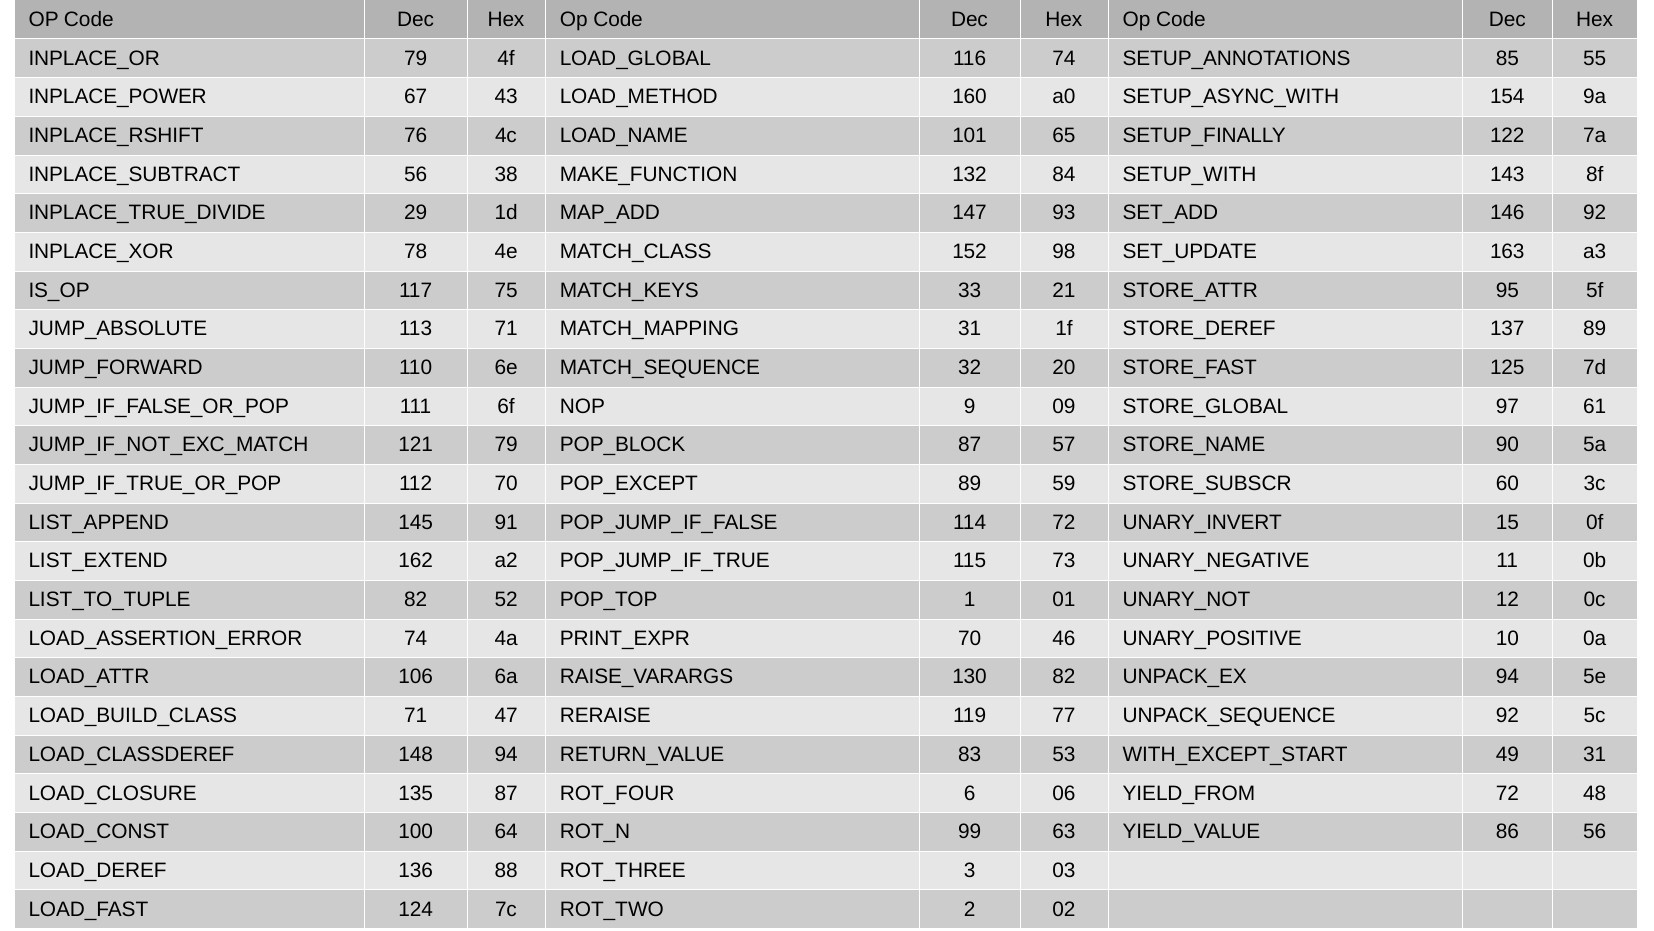

| OP Code | Dec | Hex | Op Code | Dec | Hex | Op Code | Dec | Hex |
| --- | --- | --- | --- | --- | --- | --- | --- | --- |
| INPLACE\_OR | 79 | 4f | LOAD\_GLOBAL | 116 | 74 | SETUP\_ANNOTATIONS | 85 | 55 |
| INPLACE\_POWER | 67 | 43 | LOAD\_METHOD | 160 | a0 | SETUP\_ASYNC\_WITH | 154 | 9a |
| INPLACE\_RSHIFT | 76 | 4c | LOAD\_NAME | 101 | 65 | SETUP\_FINALLY | 122 | 7a |
| INPLACE\_SUBTRACT | 56 | 38 | MAKE\_FUNCTION | 132 | 84 | SETUP\_WITH | 143 | 8f |
| INPLACE\_TRUE\_DIVIDE | 29 | 1d | MAP\_ADD | 147 | 93 | SET\_ADD | 146 | 92 |
| INPLACE\_XOR | 78 | 4e | MATCH\_CLASS | 152 | 98 | SET\_UPDATE | 163 | a3 |
| IS\_OP | 117 | 75 | MATCH\_KEYS | 33 | 21 | STORE\_ATTR | 95 | 5f |
| JUMP\_ABSOLUTE | 113 | 71 | MATCH\_MAPPING | 31 | 1f | STORE\_DEREF | 137 | 89 |
| JUMP\_FORWARD | 110 | 6e | MATCH\_SEQUENCE | 32 | 20 | STORE\_FAST | 125 | 7d |
| JUMP\_IF\_FALSE\_OR\_POP | 111 | 6f | NOP | 9 | 09 | STORE\_GLOBAL | 97 | 61 |
| JUMP\_IF\_NOT\_EXC\_MATCH | 121 | 79 | POP\_BLOCK | 87 | 57 | STORE\_NAME | 90 | 5a |
| JUMP\_IF\_TRUE\_OR\_POP | 112 | 70 | POP\_EXCEPT | 89 | 59 | STORE\_SUBSCR | 60 | 3c |
| LIST\_APPEND | 145 | 91 | POP\_JUMP\_IF\_FALSE | 114 | 72 | UNARY\_INVERT | 15 | 0f |
| LIST\_EXTEND | 162 | a2 | POP\_JUMP\_IF\_TRUE | 115 | 73 | UNARY\_NEGATIVE | 11 | 0b |
| LIST\_TO\_TUPLE | 82 | 52 | POP\_TOP | 1 | 01 | UNARY\_NOT | 12 | 0c |
| LOAD\_ASSERTION\_ERROR | 74 | 4a | PRINT\_EXPR | 70 | 46 | UNARY\_POSITIVE | 10 | 0a |
| LOAD\_ATTR | 106 | 6a | RAISE\_VARARGS | 130 | 82 | UNPACK\_EX | 94 | 5e |
| LOAD\_BUILD\_CLASS | 71 | 47 | RERAISE | 119 | 77 | UNPACK\_SEQUENCE | 92 | 5c |
| LOAD\_CLASSDEREF | 148 | 94 | RETURN\_VALUE | 83 | 53 | WITH\_EXCEPT\_START | 49 | 31 |
| LOAD\_CLOSURE | 135 | 87 | ROT\_FOUR | 6 | 06 | YIELD\_FROM | 72 | 48 |
| LOAD\_CONST | 100 | 64 | ROT\_N | 99 | 63 | YIELD\_VALUE | 86 | 56 |
| LOAD\_DEREF | 136 | 88 | ROT\_THREE | 3 | 03 | | | |
| LOAD\_FAST | 124 | 7c | ROT\_TWO | 2 | 02 | | | |
# asd
asd